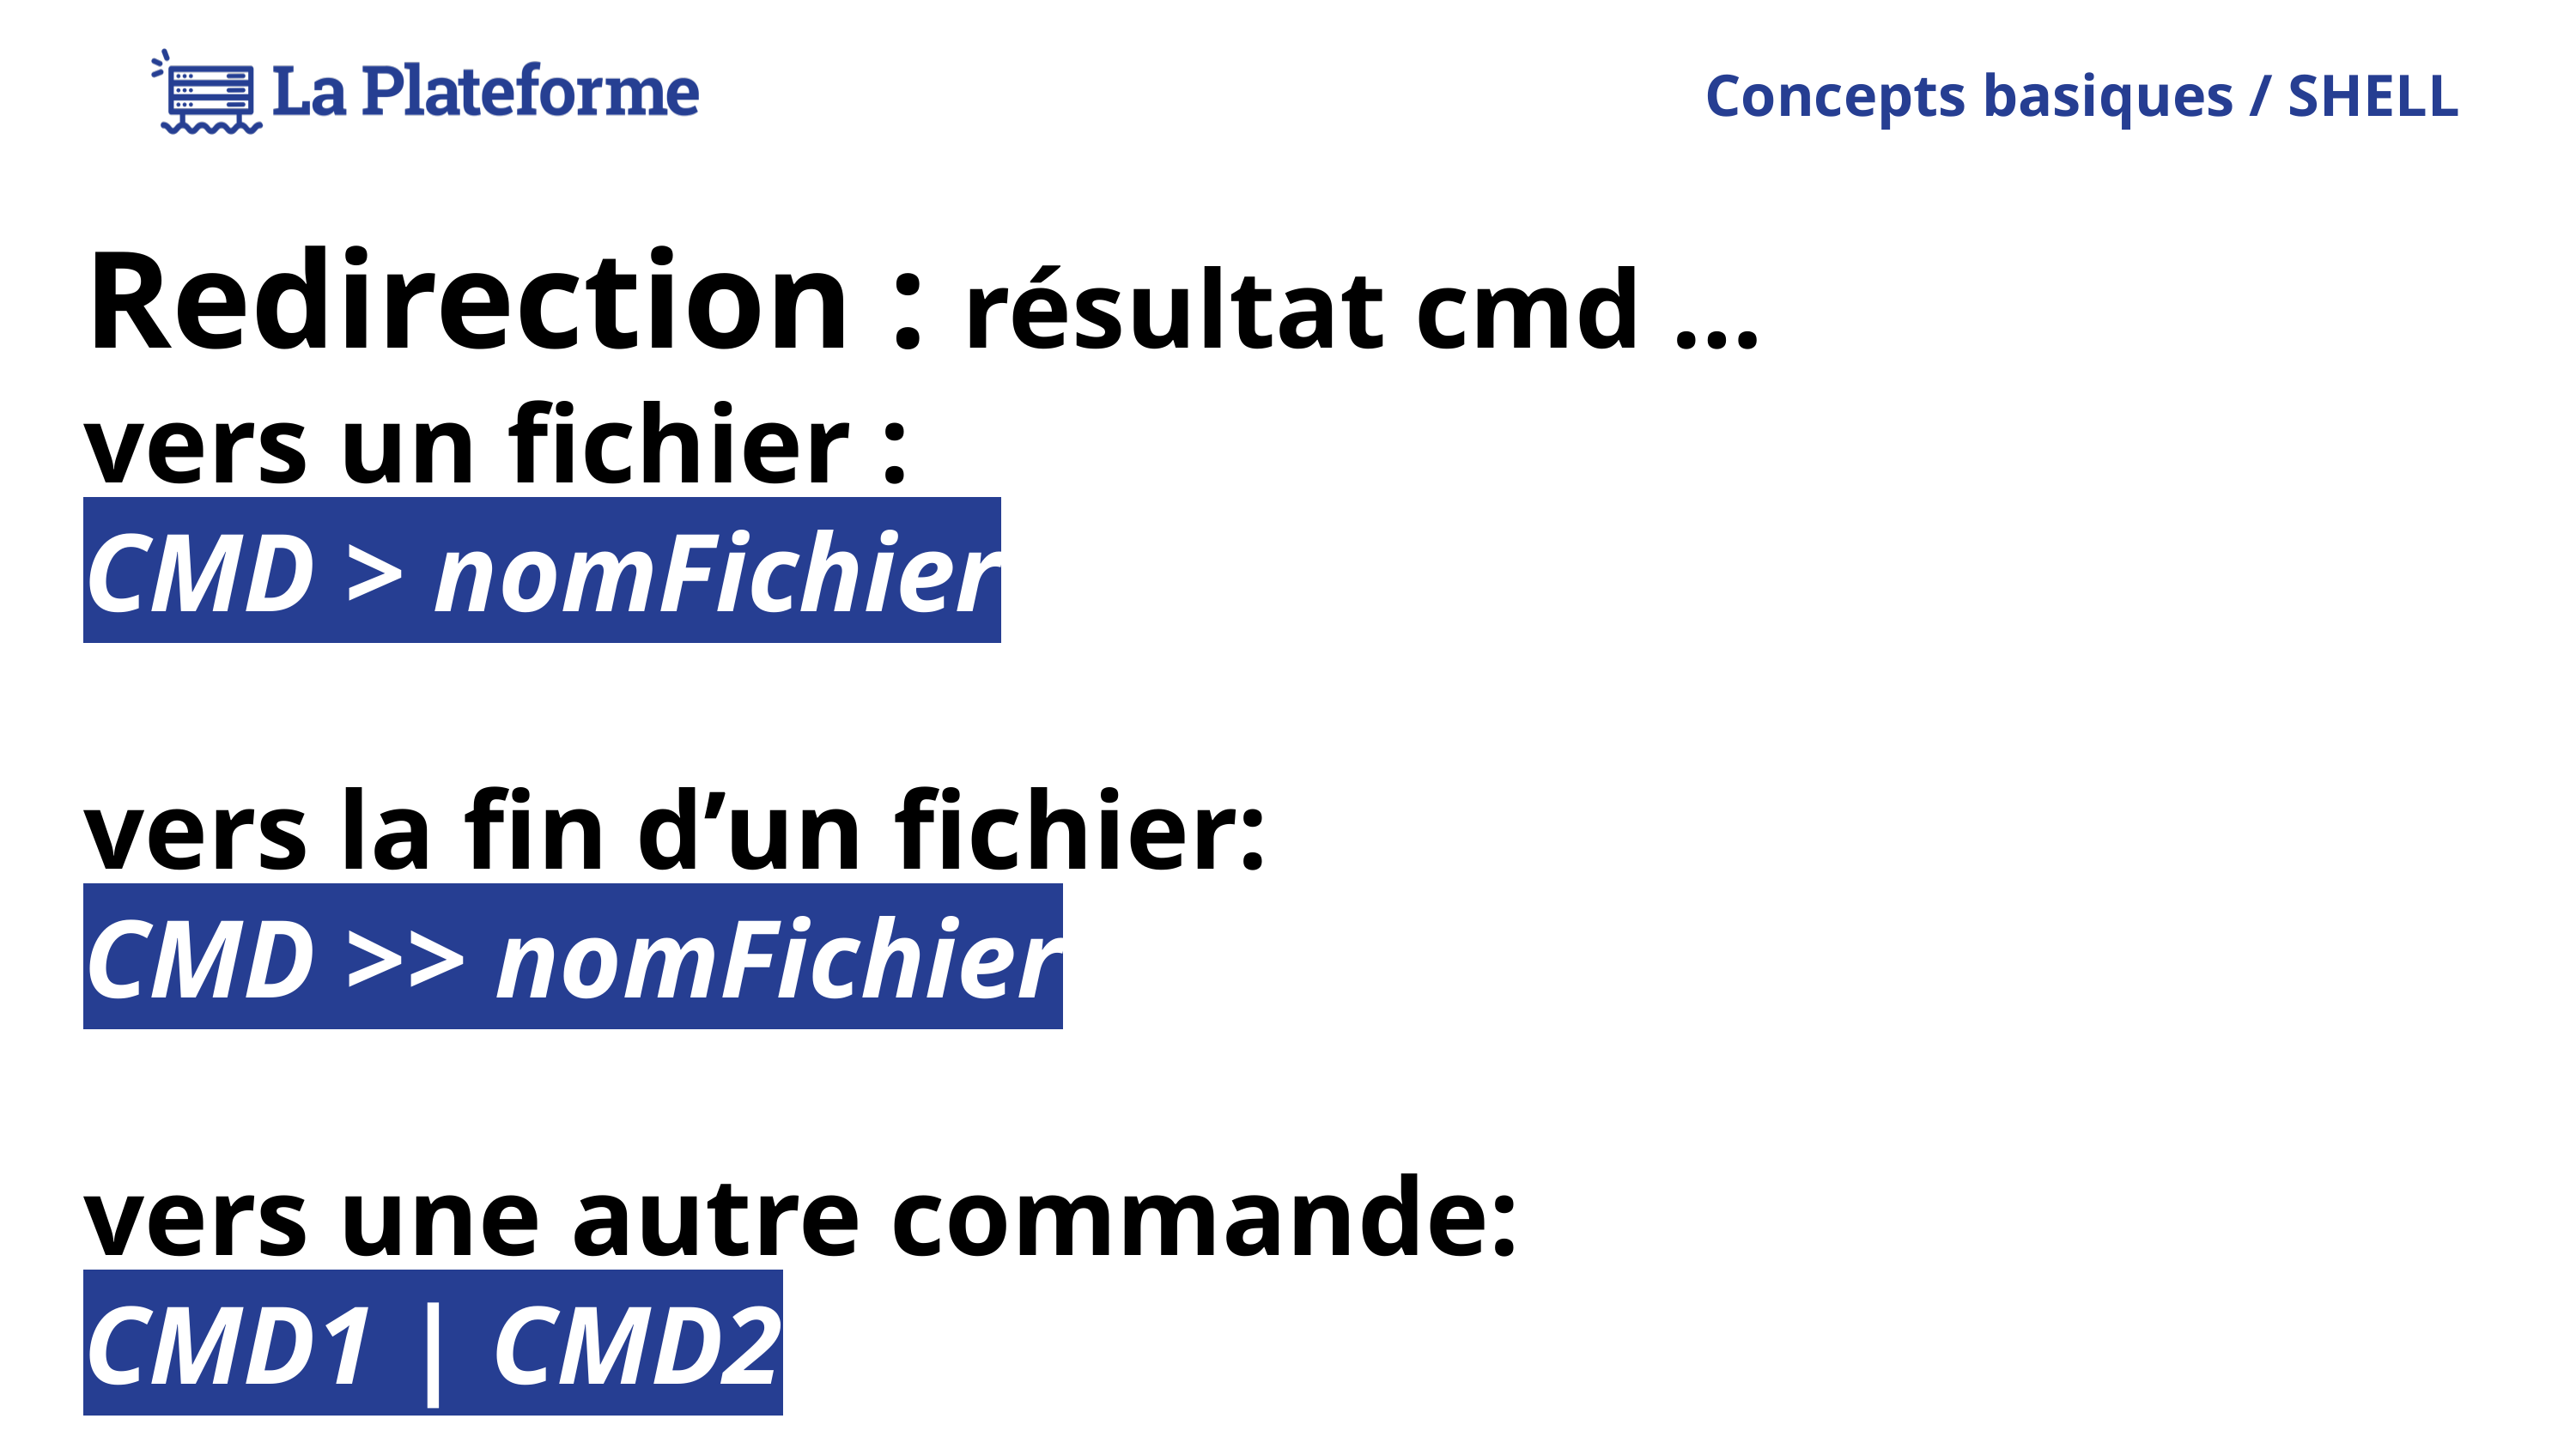

Concepts basiques / SHELL
Redirection : résultat cmd …
vers un fichier :
CMD > nomFichier
vers la fin d’un fichier:
CMD >> nomFichier
vers une autre commande:
CMD1 | CMD2